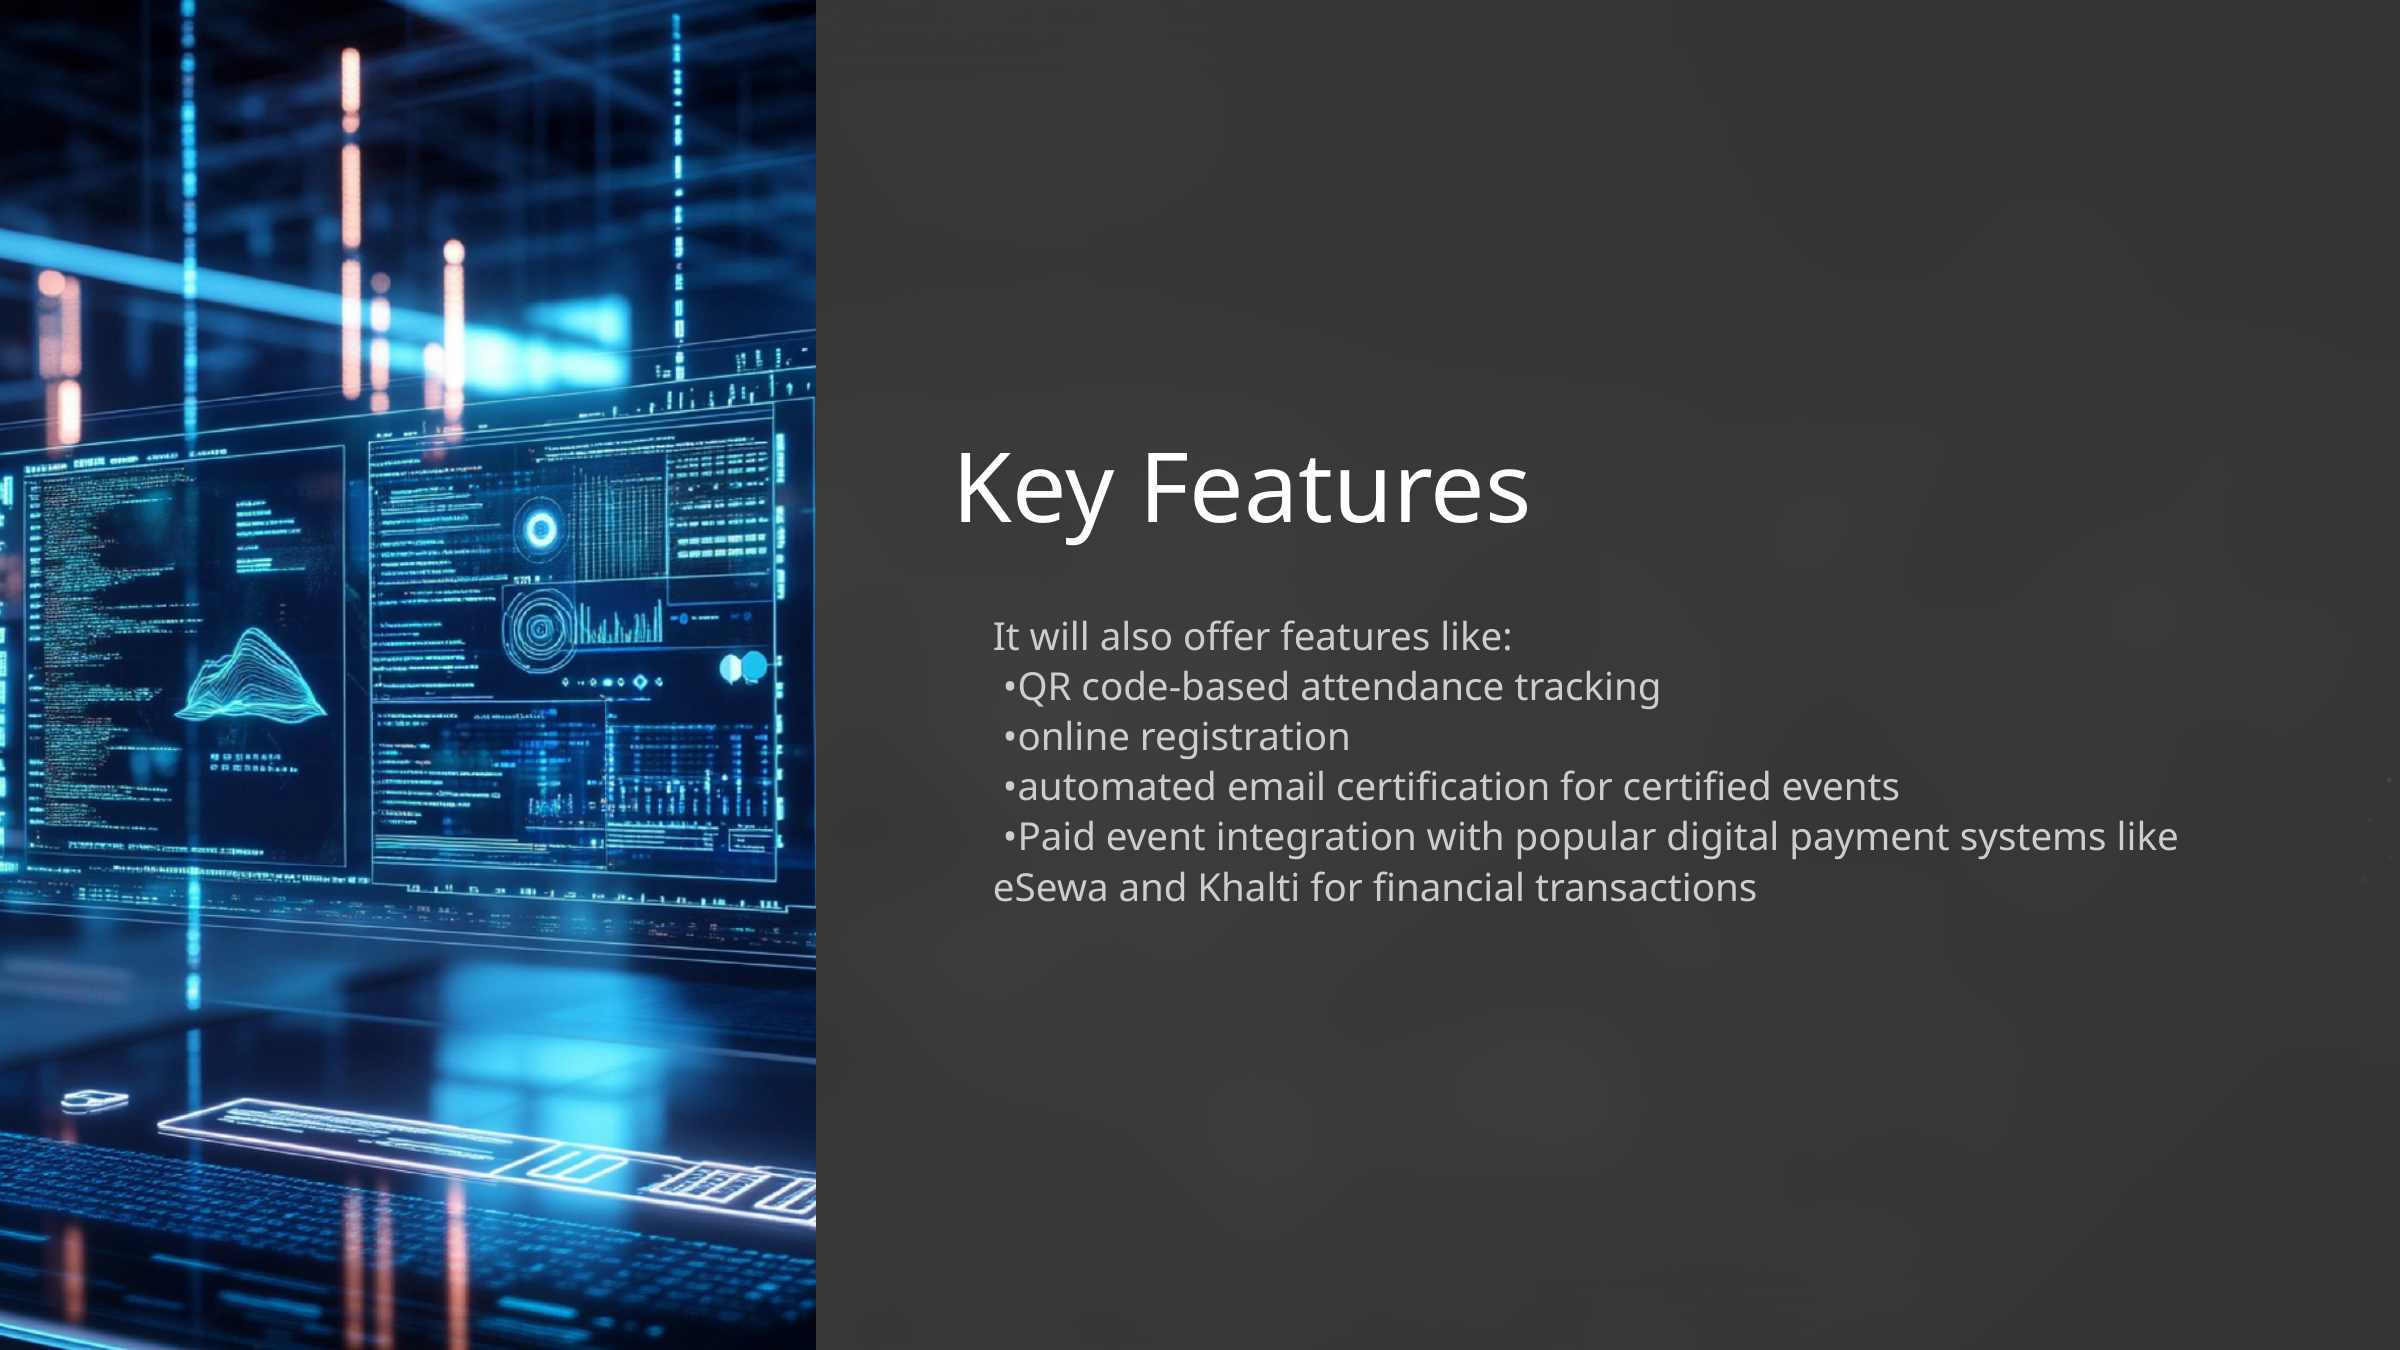

Key Features
It will also offer features like:
 •QR code-based attendance tracking
 •online registration
 •automated email certification for certified events
 •Paid event integration with popular digital payment systems like eSewa and Khalti for financial transactions